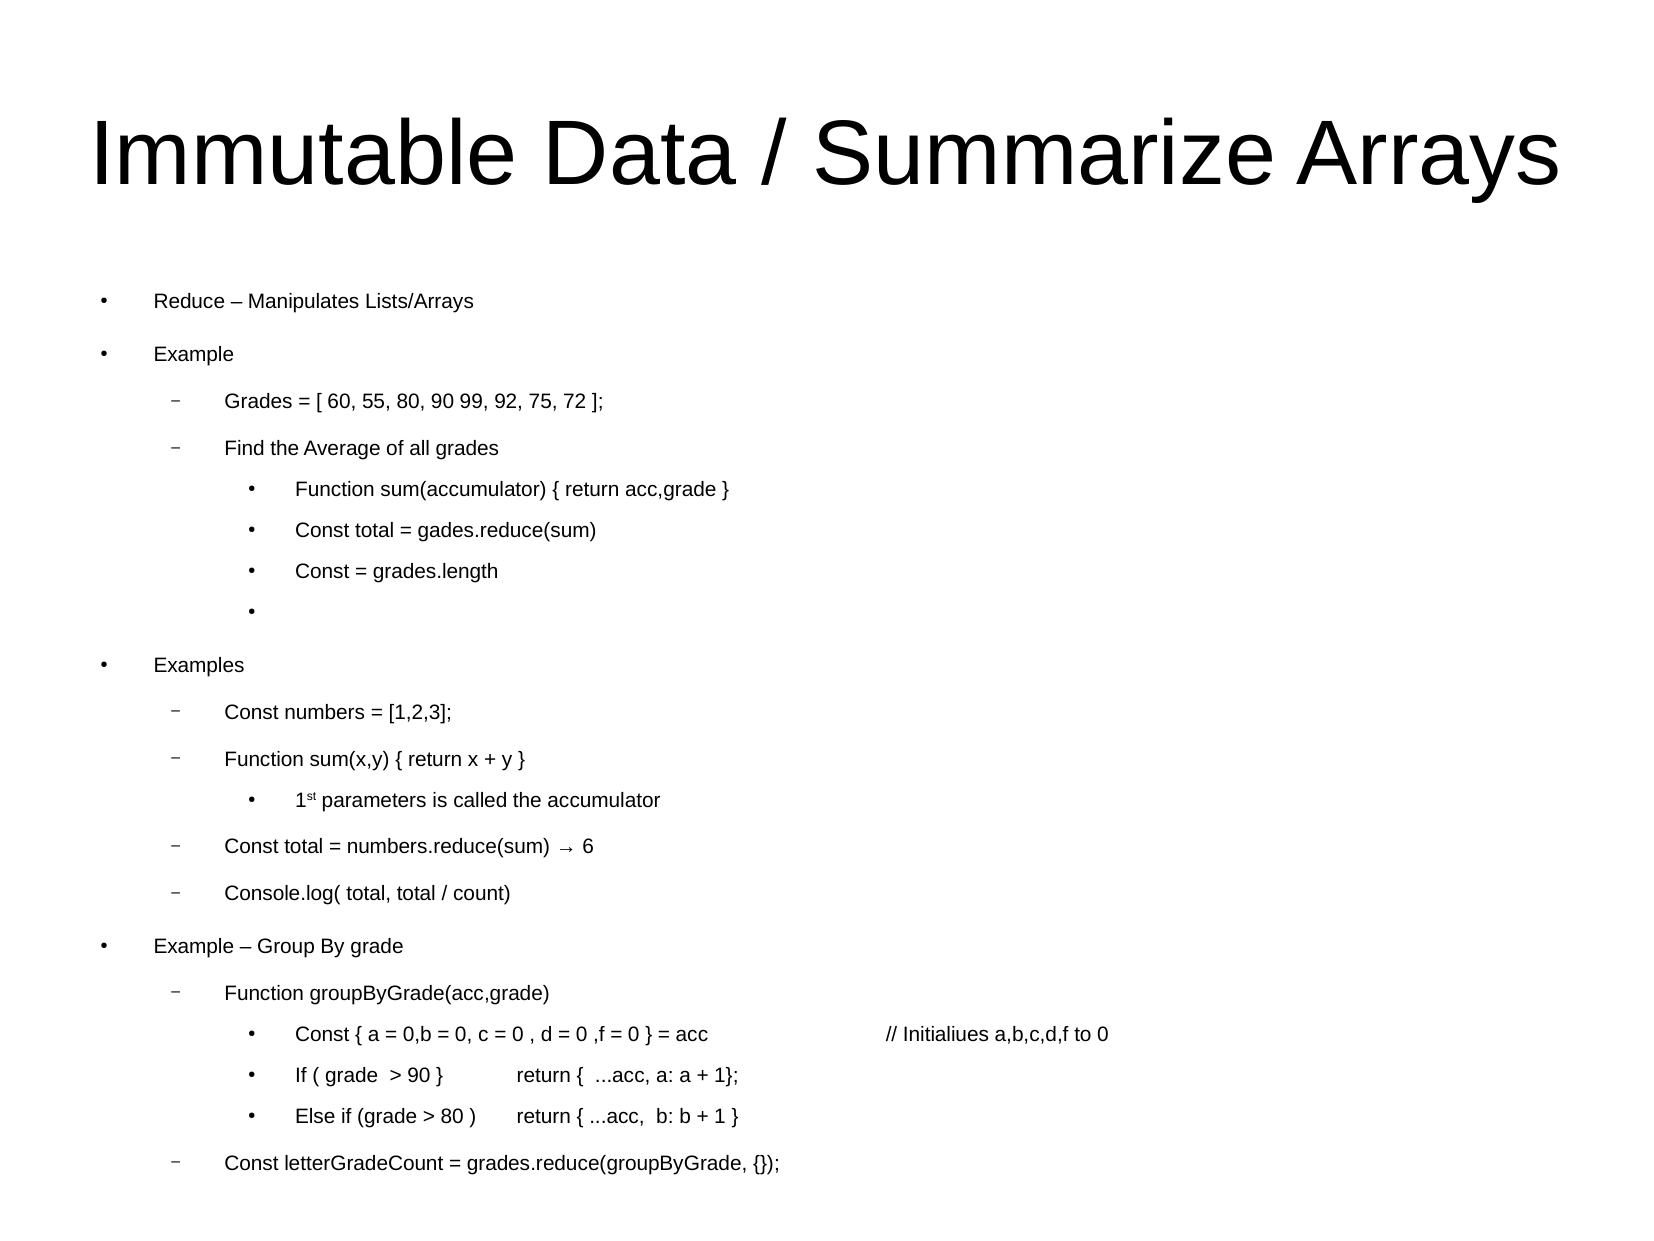

# Immutable Data / Summarize Arrays
Reduce – Manipulates Lists/Arrays
Example
Grades = [ 60, 55, 80, 90 99, 92, 75, 72 ];
Find the Average of all grades
Function sum(accumulator) { return acc,grade }
Const total = gades.reduce(sum)
Const = grades.length
Examples
Const numbers = [1,2,3];
Function sum(x,y) { return x + y }
1st parameters is called the accumulator
Const total = numbers.reduce(sum) → 6
Console.log( total, total / count)
Example – Group By grade
Function groupByGrade(acc,grade)
Const { a = 0,b = 0, c = 0 , d = 0 ,f = 0 } = acc			// Initialiues a,b,c,d,f to 0
If ( grade > 90 } 	return { ...acc, a: a + 1};
Else if (grade > 80 ) 	return { ...acc, b: b + 1 }
Const letterGradeCount = grades.reduce(groupByGrade, {});